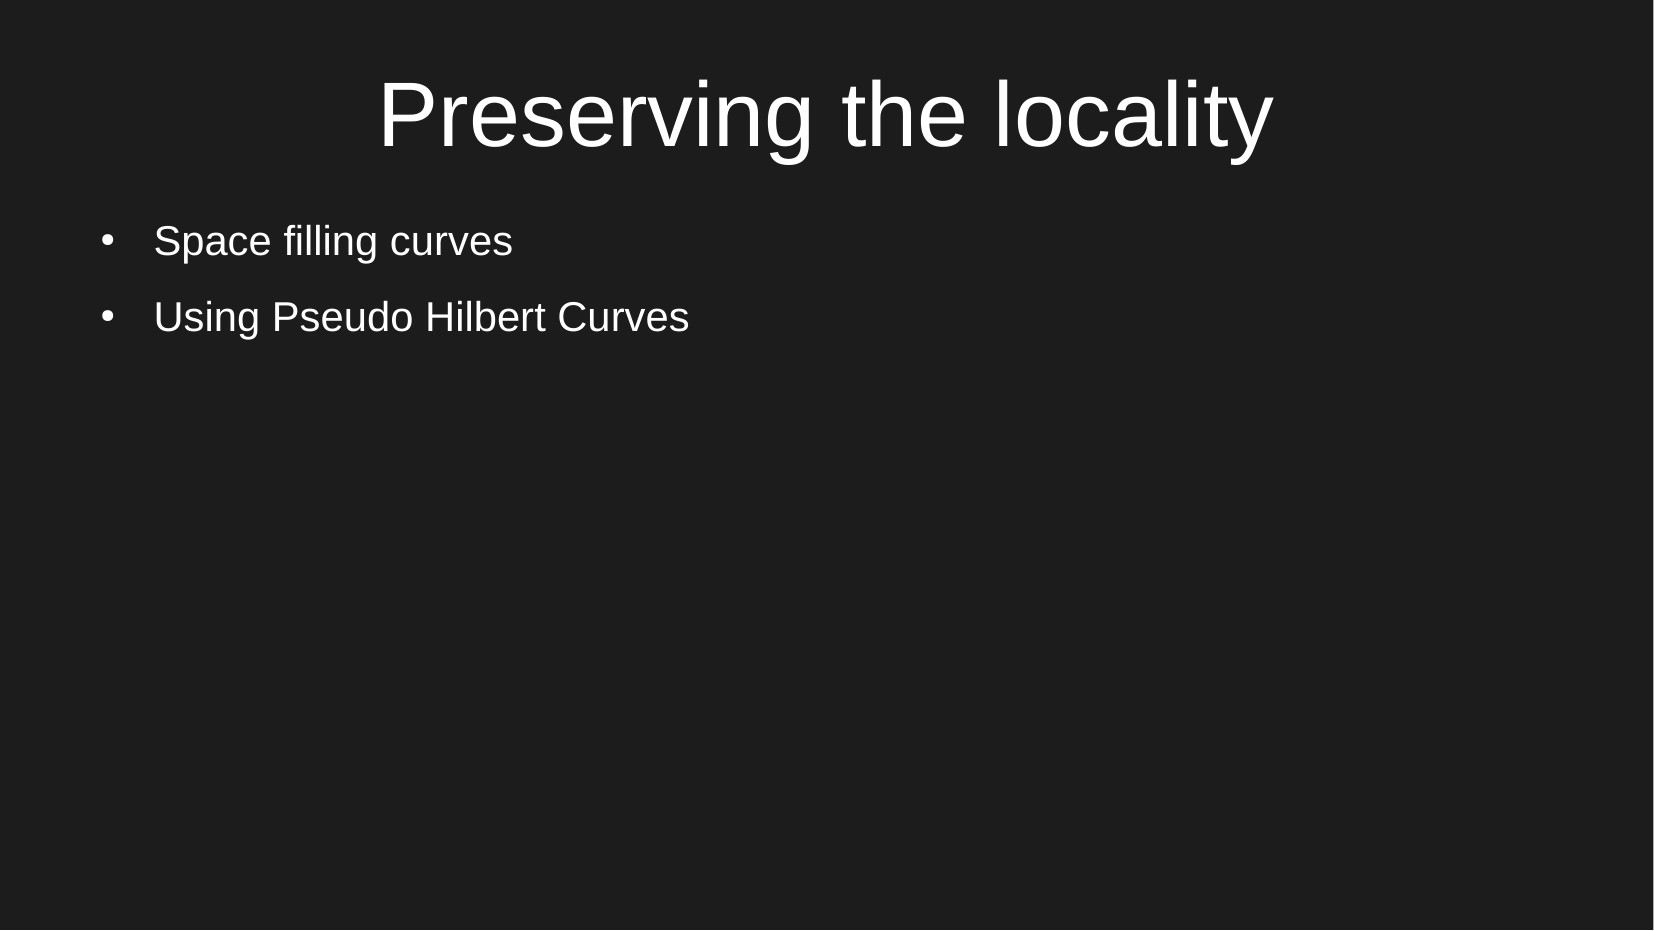

# Preserving the locality
Space filling curves
Using Pseudo Hilbert Curves